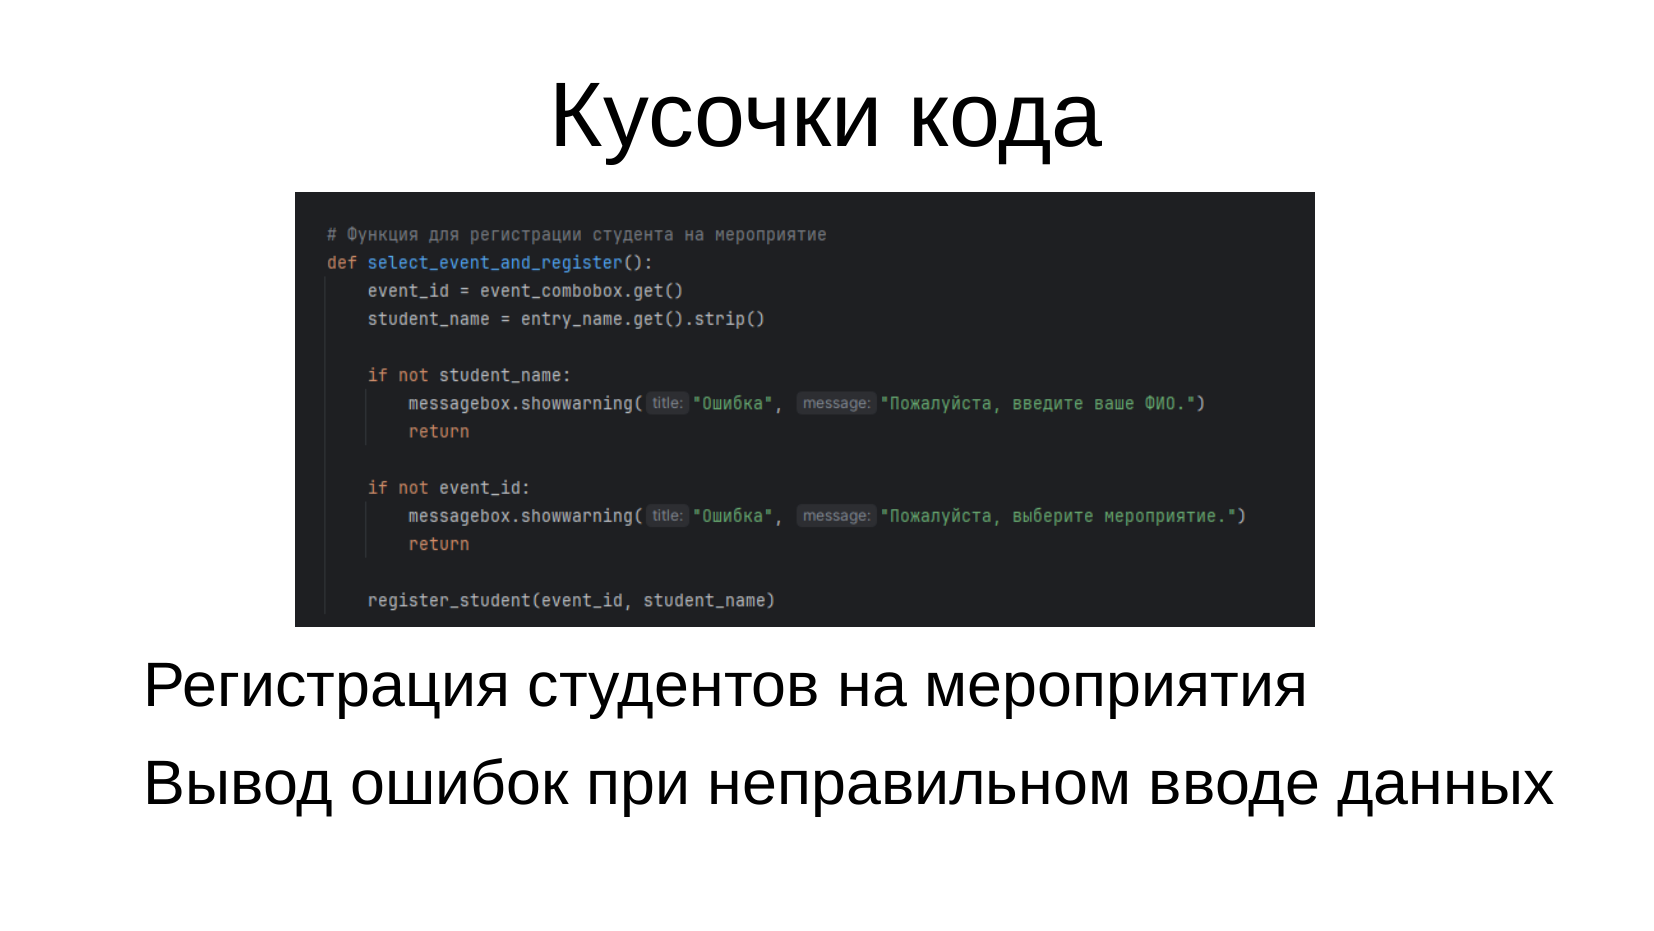

Кусочки кода
# Регистрация студентов на мероприятия
Вывод ошибок при неправильном вводе данных